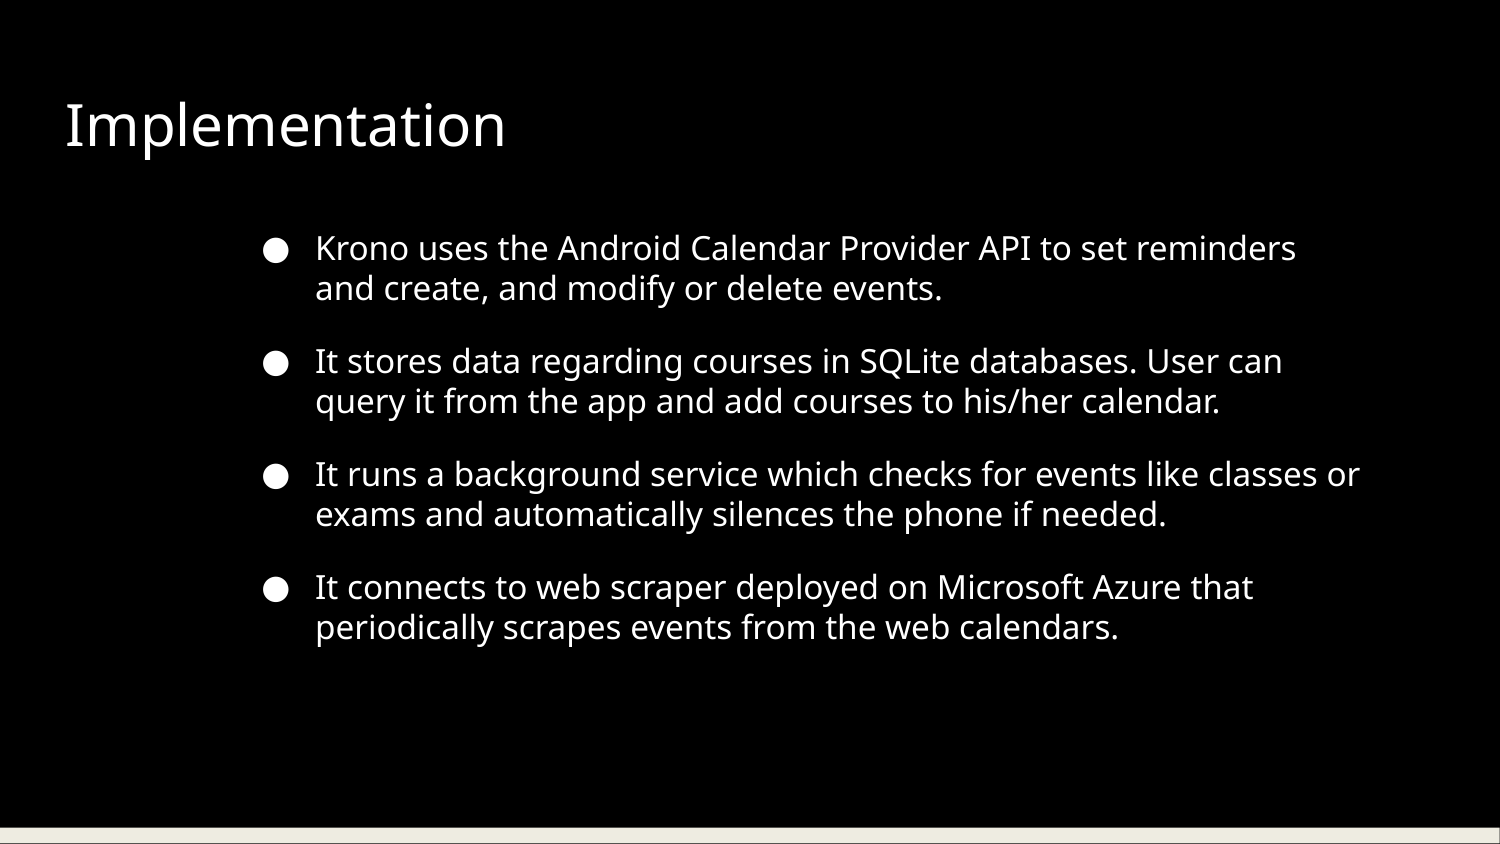

Implementation
Krono uses the Android Calendar Provider API to set reminders and create, and modify or delete events.
It stores data regarding courses in SQLite databases. User can query it from the app and add courses to his/her calendar.
It runs a background service which checks for events like classes or exams and automatically silences the phone if needed.
It connects to web scraper deployed on Microsoft Azure that periodically scrapes events from the web calendars.